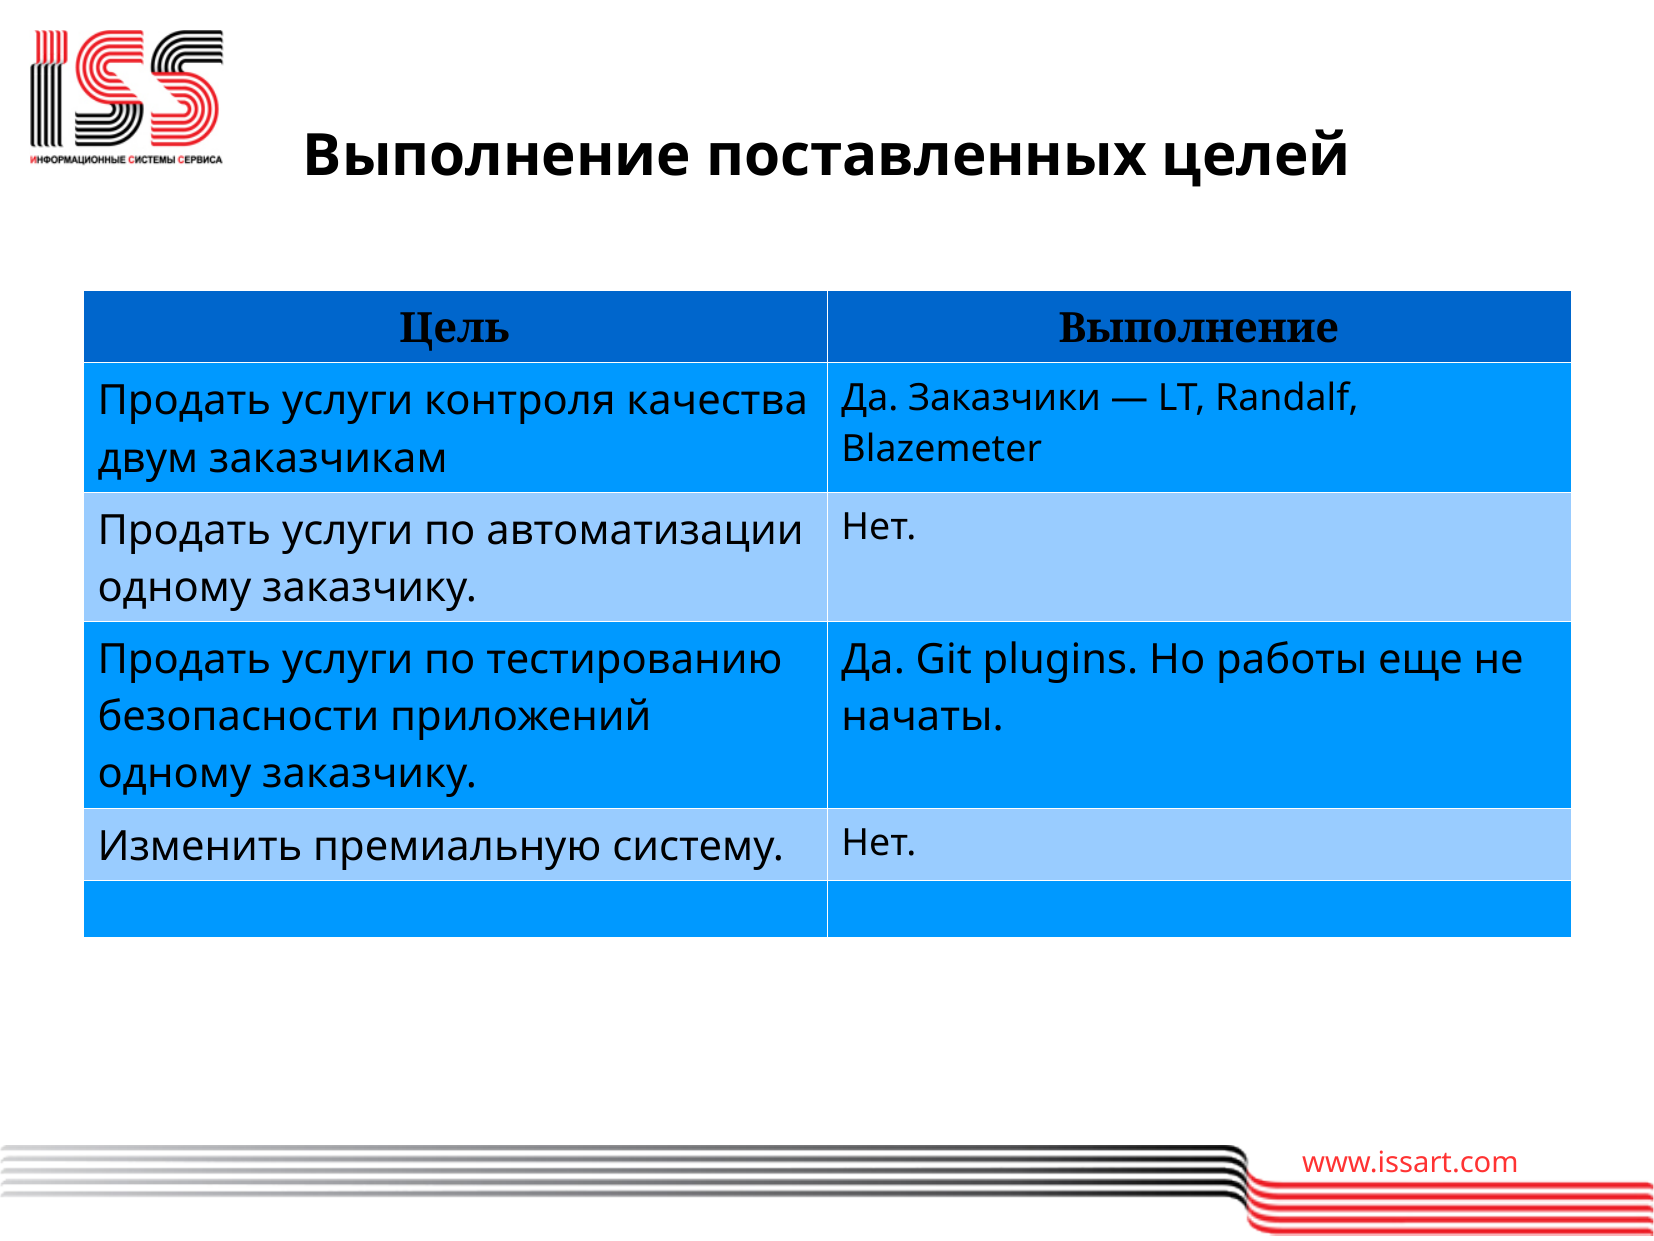

# Выполнение поставленных целей
| Цель | Выполнение |
| --- | --- |
| Продать услуги контроля качества двум заказчикам | Да. Заказчики — LT, Randalf, Blazemeter |
| Продать услуги по автоматизации одному заказчику. | Нет. |
| Продать услуги по тестированию безопасности приложений одному заказчику. | Да. Git plugins. Но работы еще не начаты. |
| Изменить премиальную систему. | Нет. |
| | |
www.issart.com